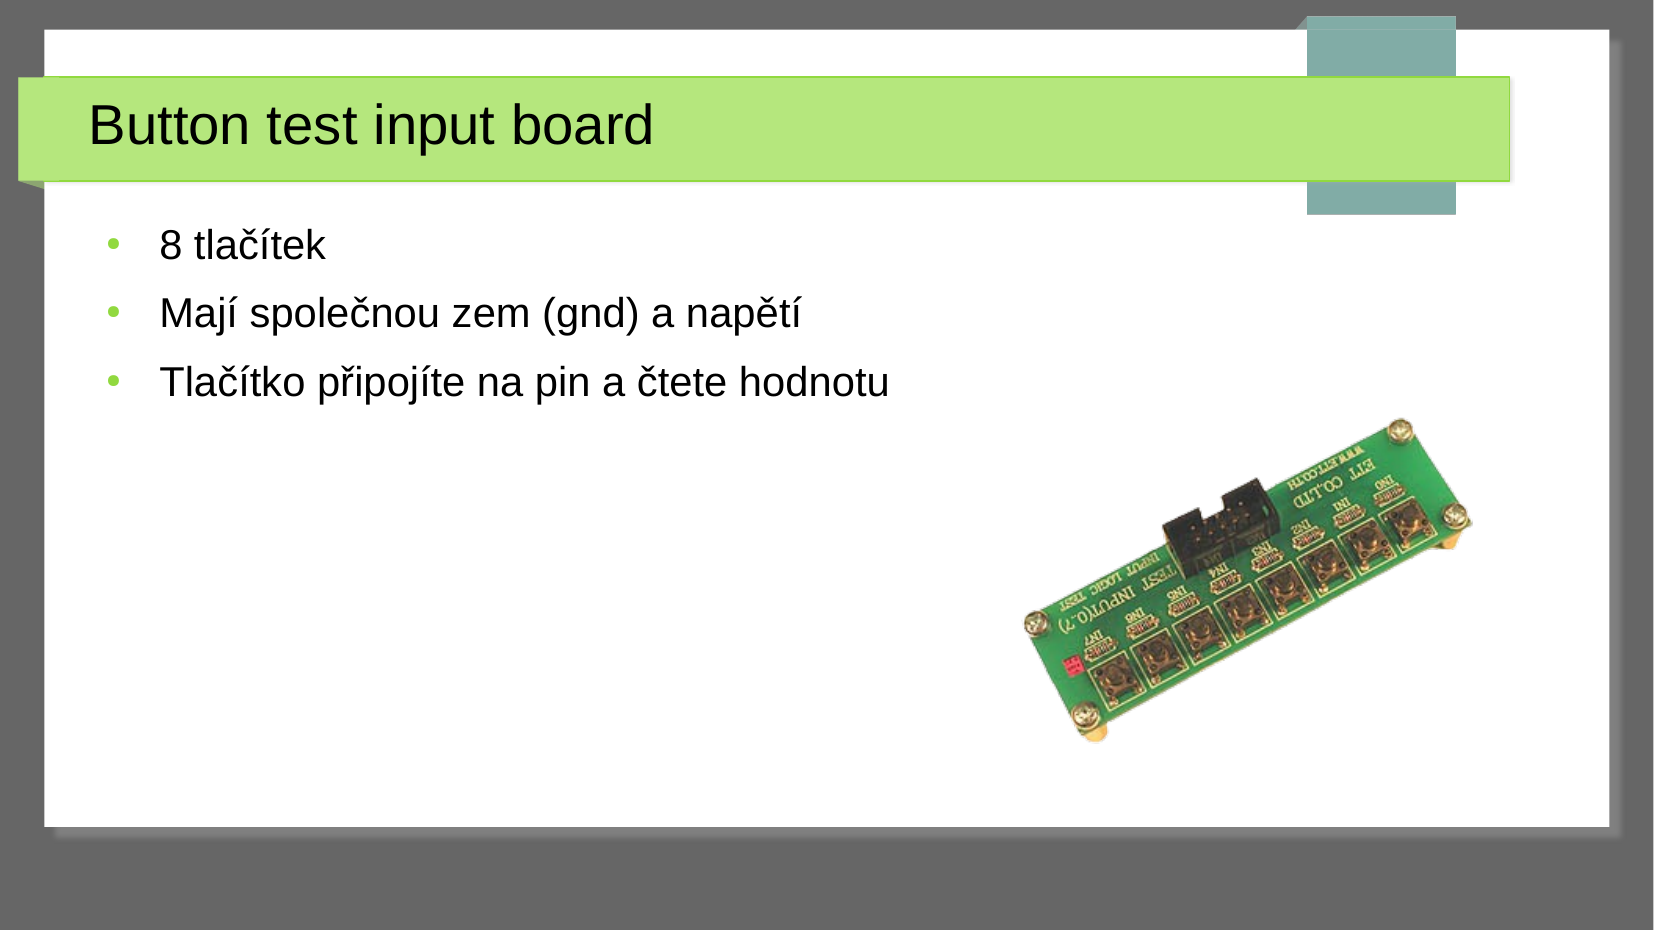

# Button test input board
8 tlačítek
Mají společnou zem (gnd) a napětí
Tlačítko připojíte na pin a čtete hodnotu